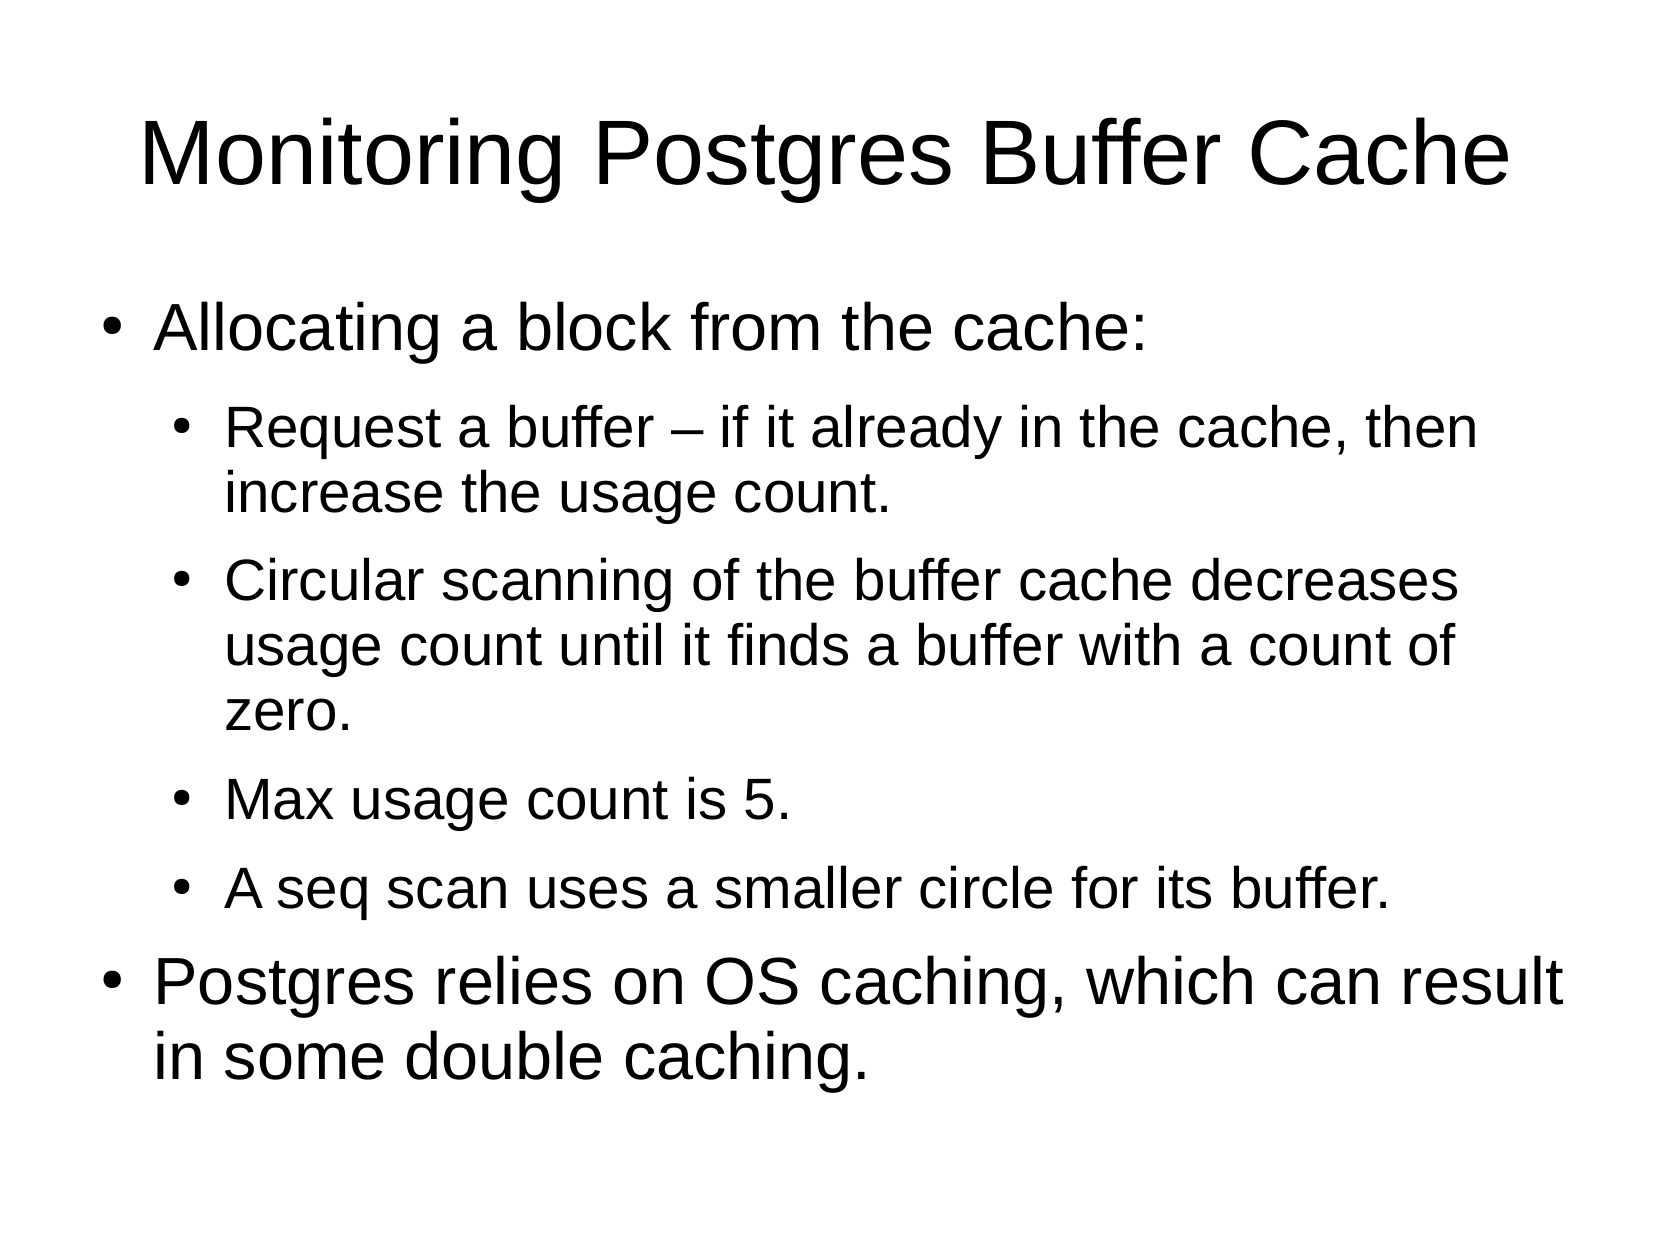

# Monitoring Postgres Buffer Cache
Allocating a block from the cache:
Request a buffer – if it already in the cache, then increase the usage count.
Circular scanning of the buffer cache decreases usage count until it finds a buffer with a count of zero.
Max usage count is 5.
A seq scan uses a smaller circle for its buffer.
Postgres relies on OS caching, which can result in some double caching.